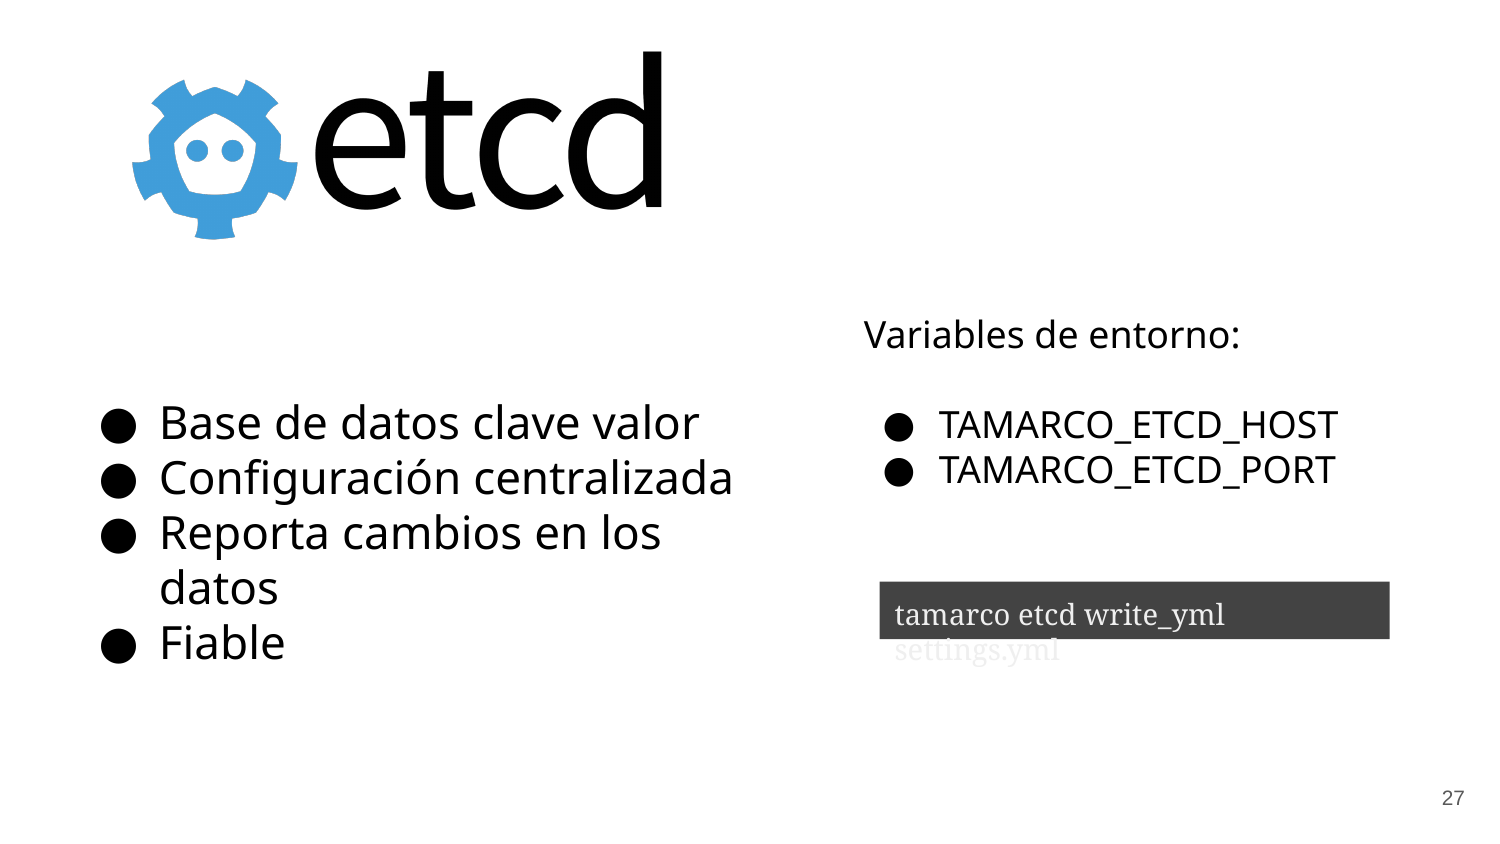

Variables de entorno:
TAMARCO_ETCD_HOST
TAMARCO_ETCD_PORT
Base de datos clave valor
Configuración centralizada
Reporta cambios en los datos
Fiable
tamarco etcd write_yml settings.yml